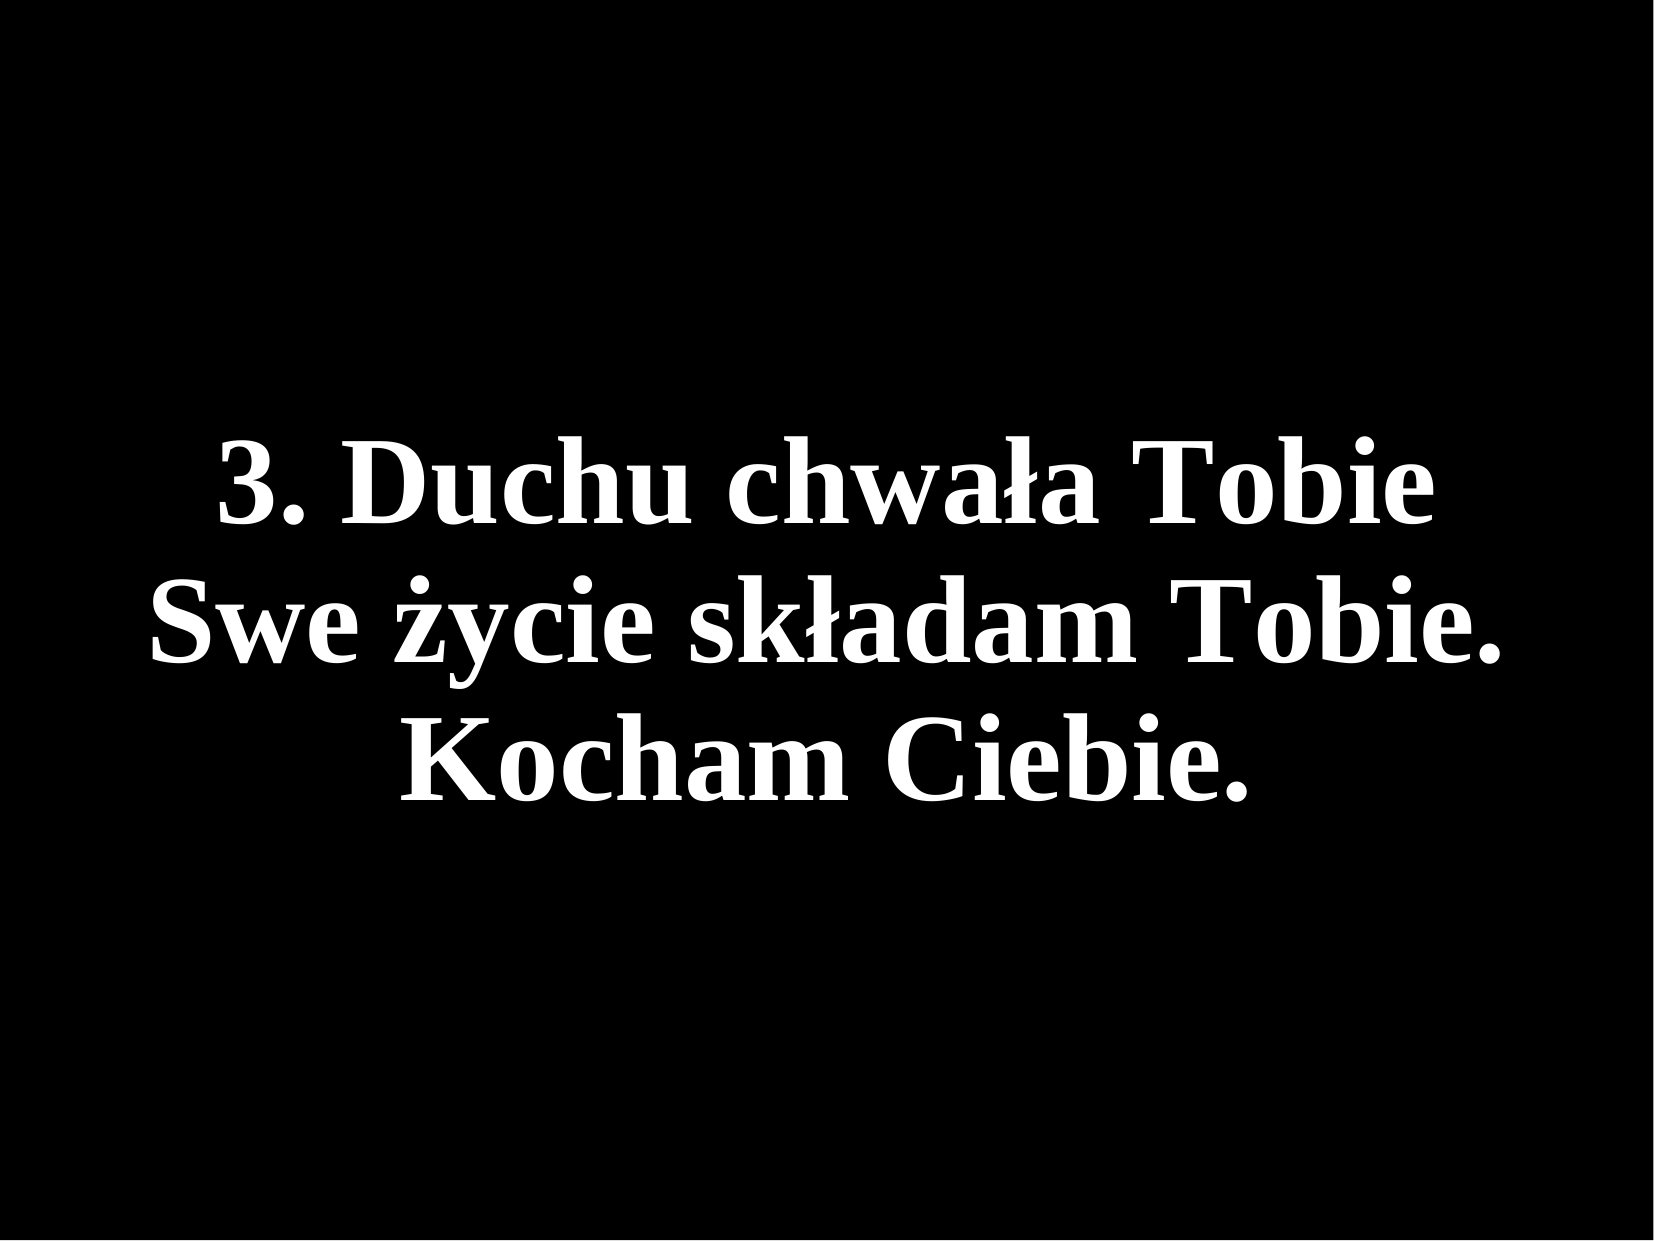

# 3. Duchu chwała Tobie Swe życie składam Tobie. Kocham Ciebie.